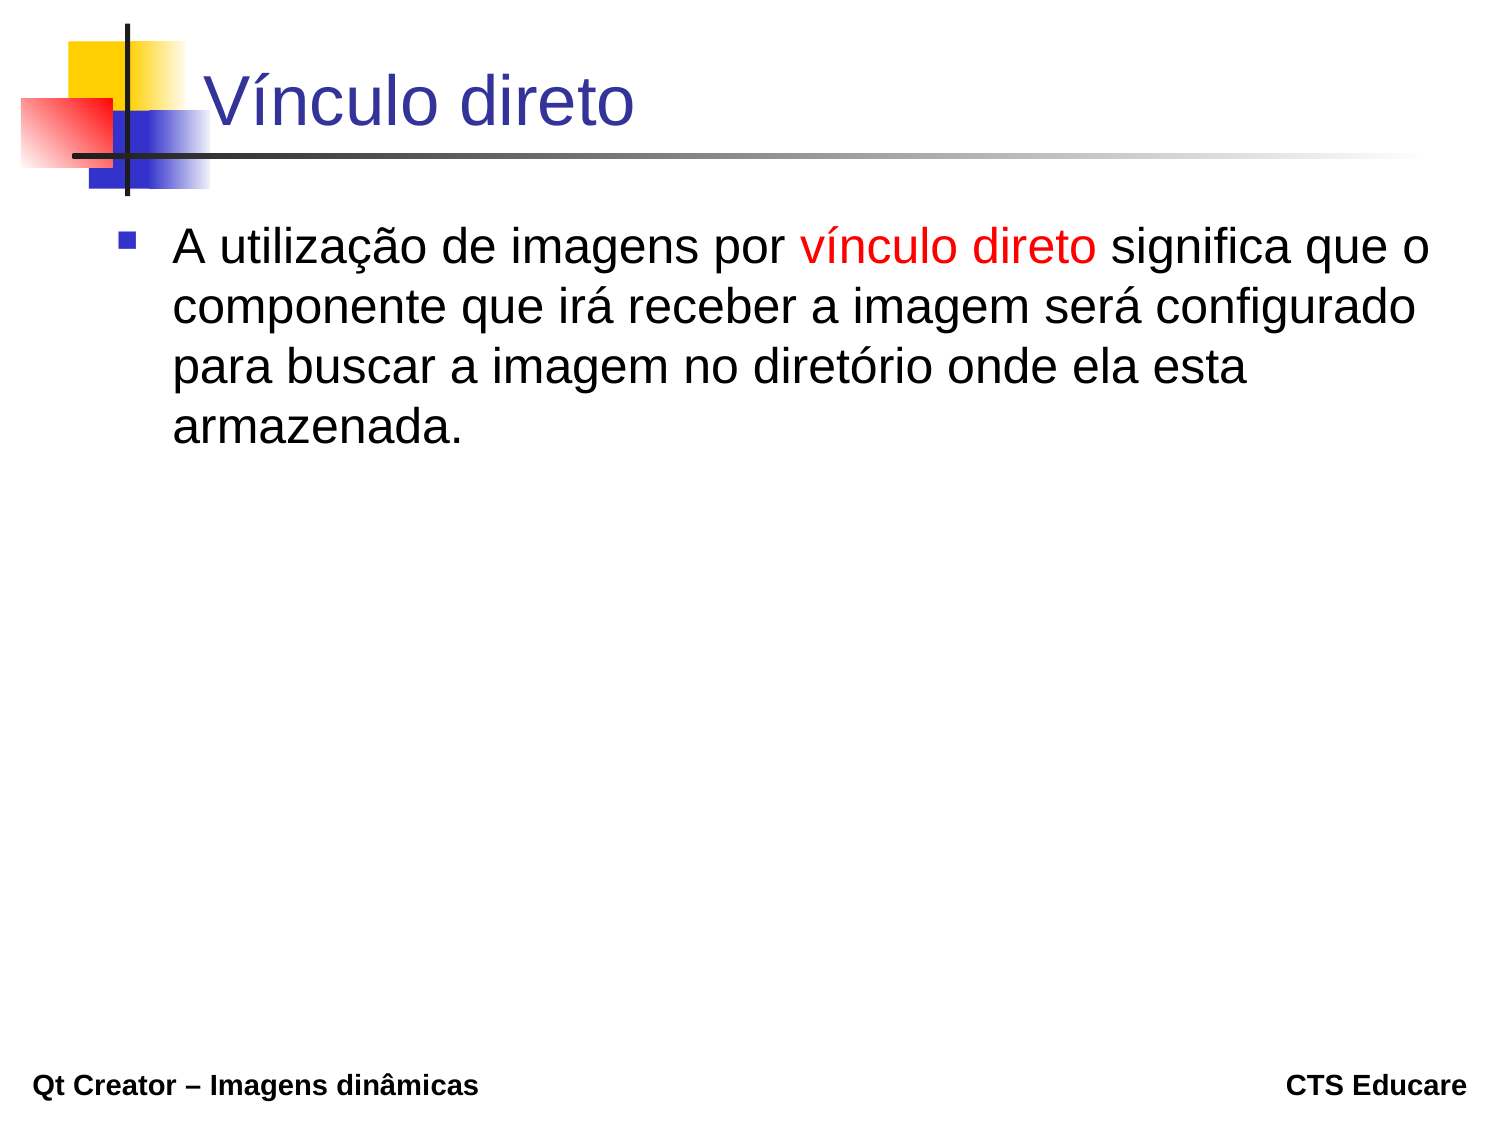

# Vínculo direto
A utilização de imagens por vínculo direto significa que o componente que irá receber a imagem será configurado para buscar a imagem no diretório onde ela esta armazenada.